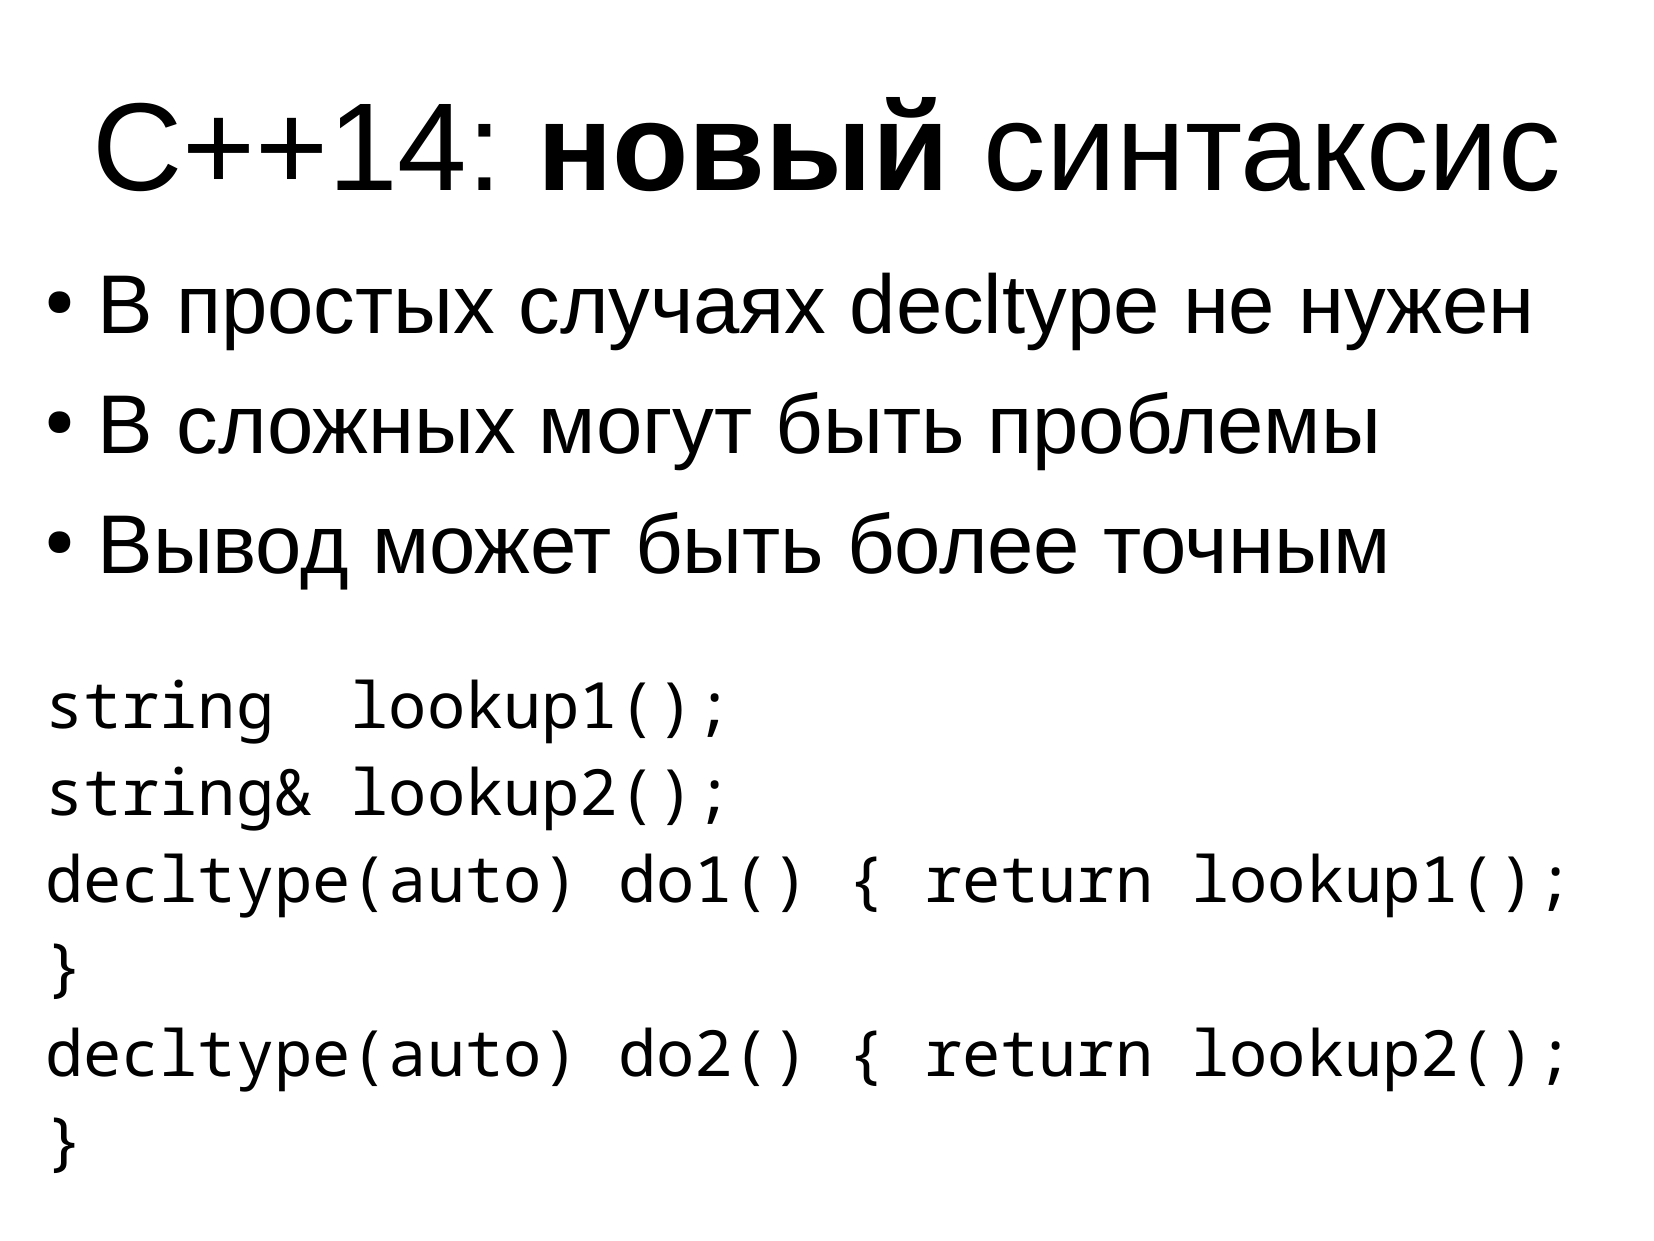

# C++14: новый синтаксис
В простых случаях decltype не нужен
В сложных могут быть проблемы
Вывод может быть более точным
string lookup1();
string& lookup2();
decltype(auto) do1() { return lookup1(); }
decltype(auto) do2() { return lookup2(); }